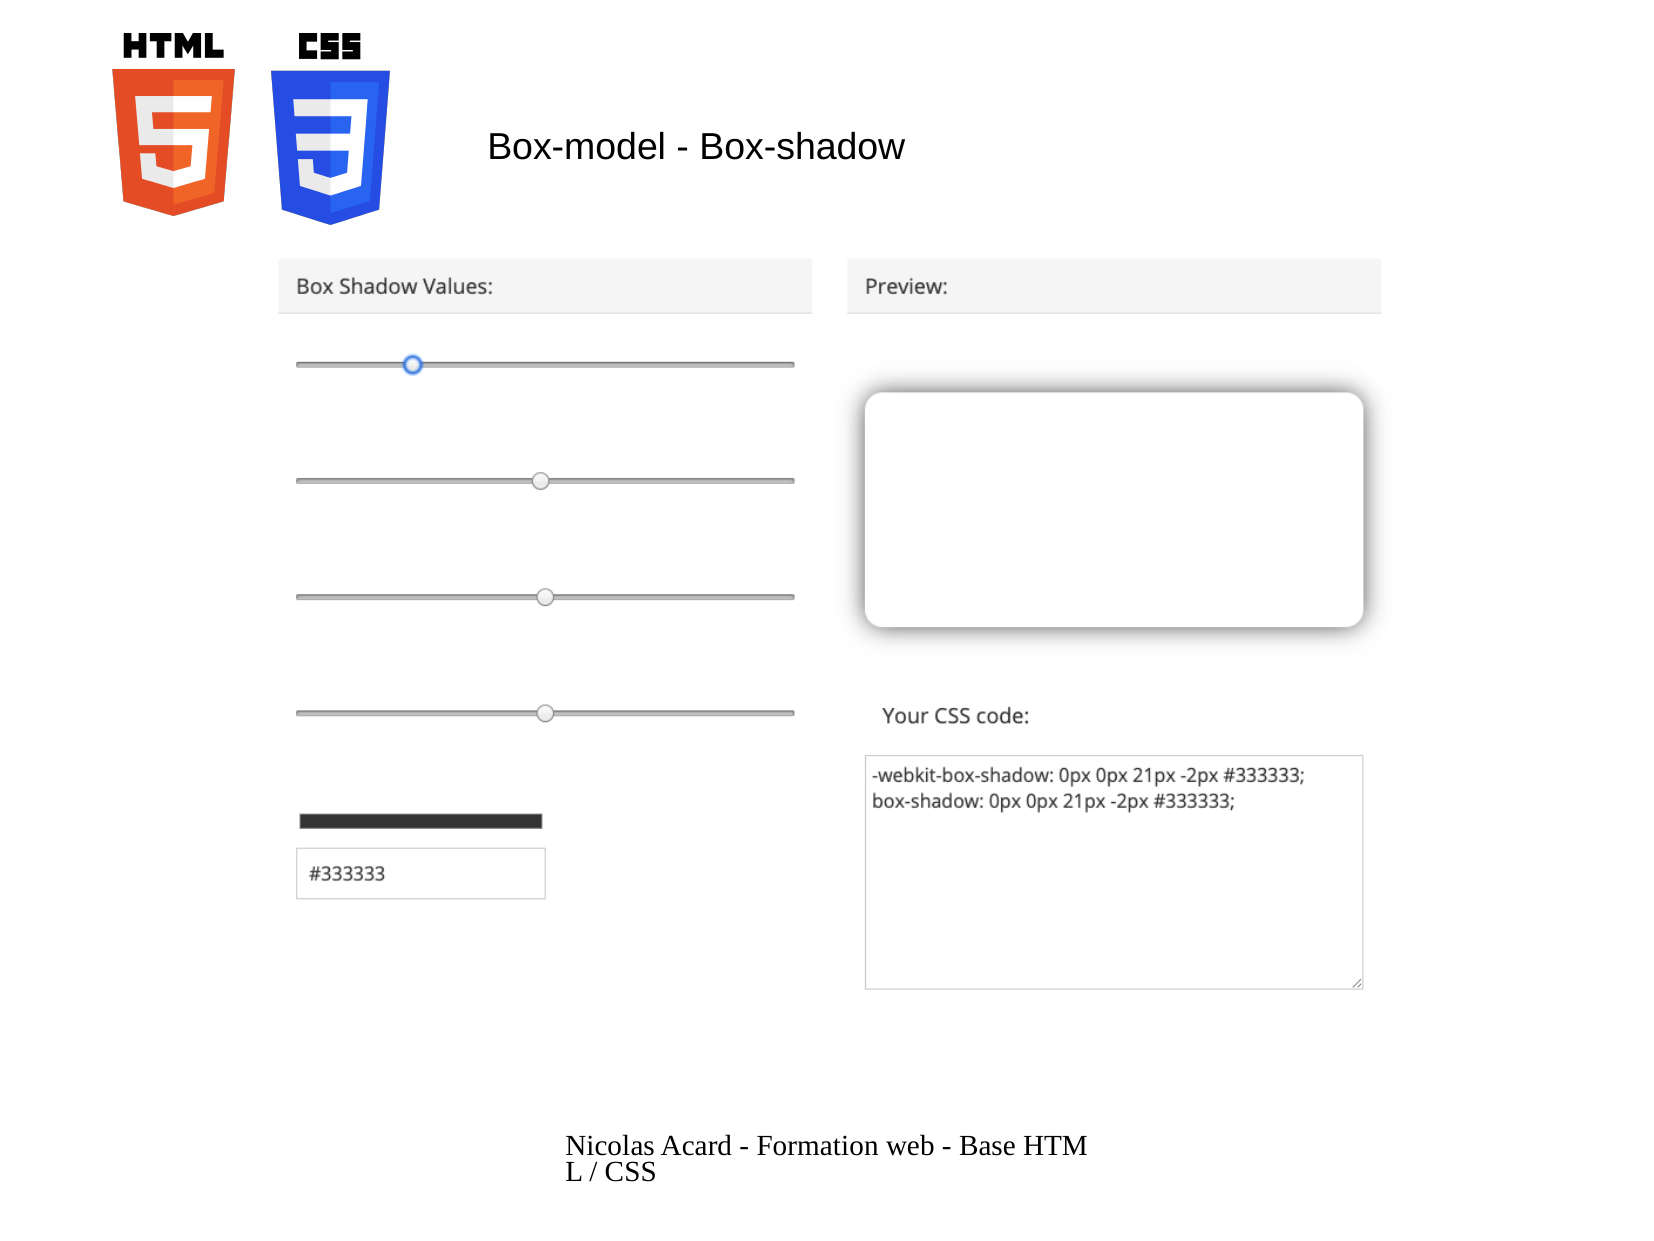

Box-model - Box-shadow
Nicolas Acard - Formation web - Base HTML / CSS